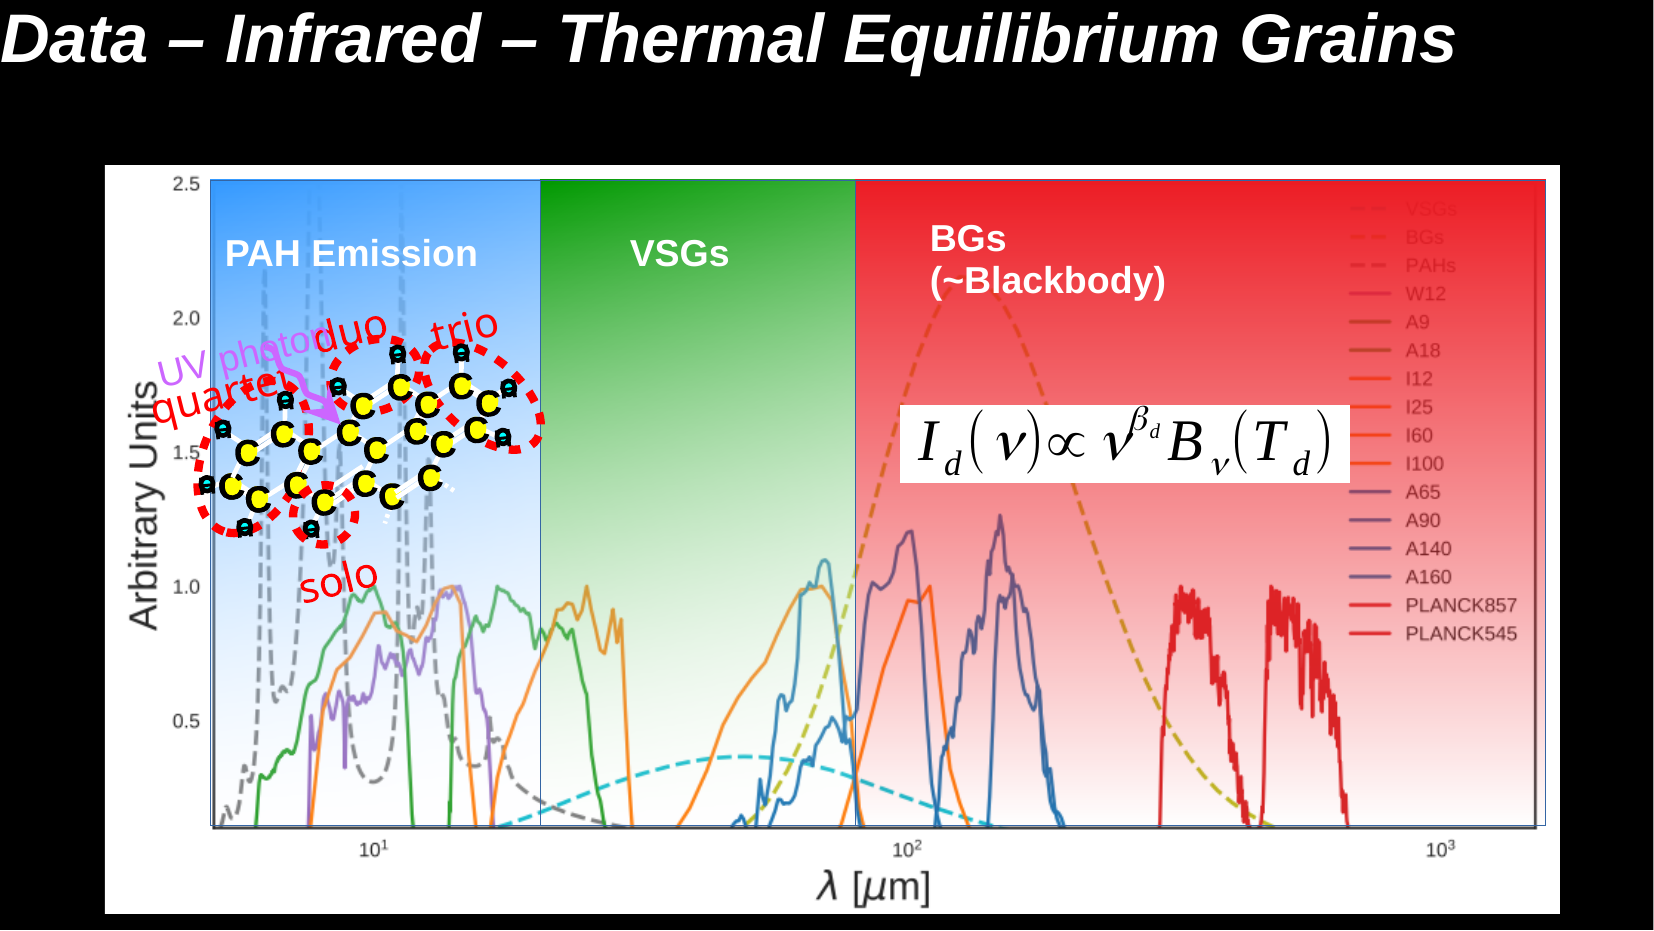

# Data – Infrared – Thermal Equilibrium Grains
BGs
(~Blackbody)
PAH Emission
VSGs
trio
duo
UV photon
H
H
quartet
C
C
H
H
C
H
C
C
C
C
H
C
C
H
C
C
C
C
C
C
C
C
C
C
H
C
C
C
C
H
H
solo